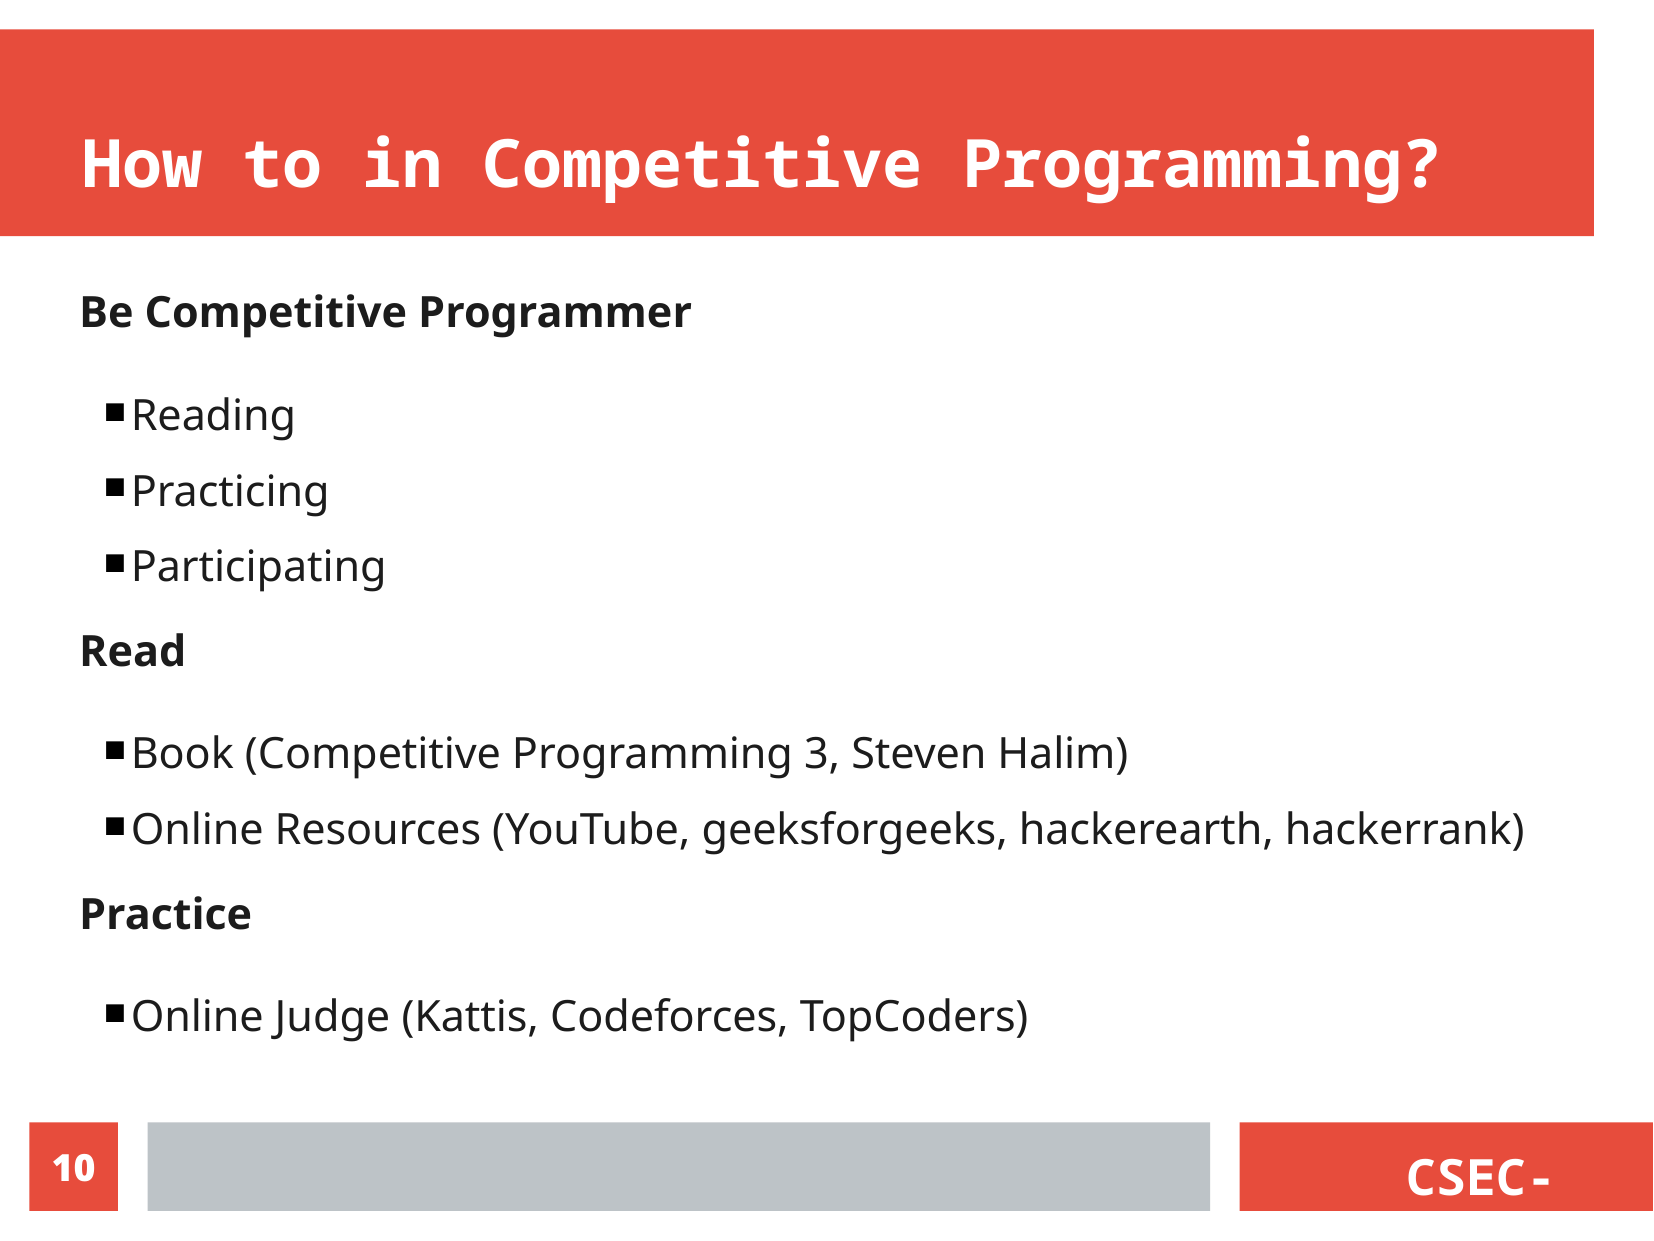

# How to in Competitive Programming?
Be Competitive Programmer
 Reading
 Practicing
 Participating
Read
 Book (Competitive Programming 3, Steven Halim)
 Online Resources (YouTube, geeksforgeeks, hackerearth, hackerrank)
Practice
 Online Judge (Kattis, Codeforces, TopCoders)
10
CSEC-ASTU